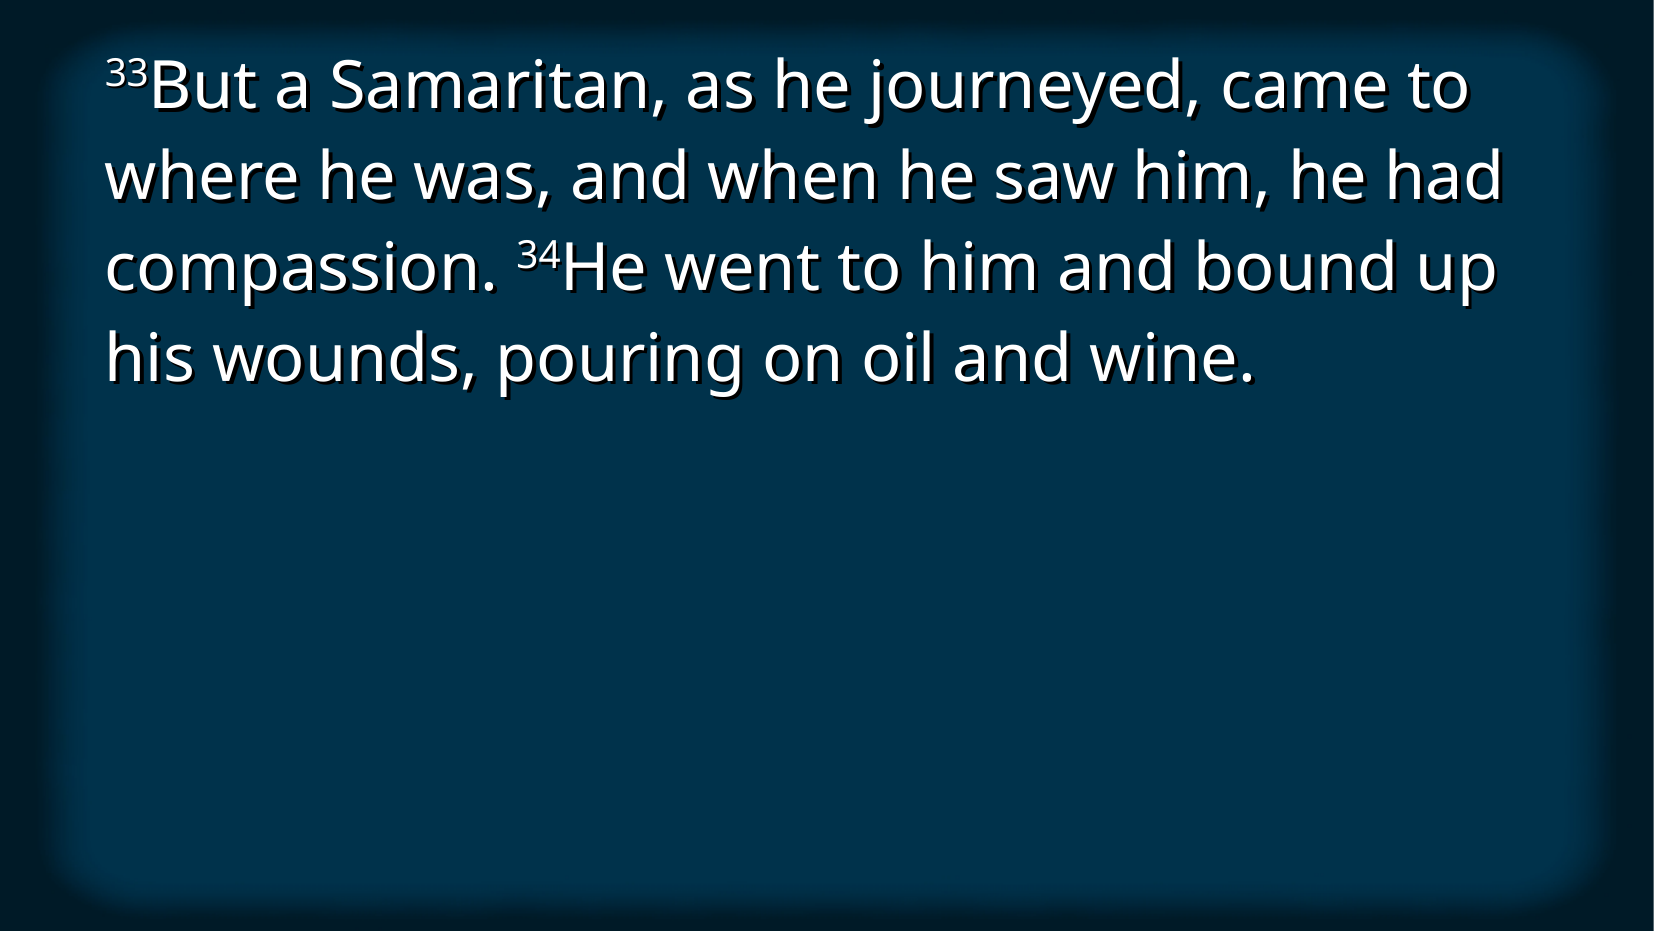

33But a Samaritan, as he journeyed, came to where he was, and when he saw him, he had compassion. 34He went to him and bound up his wounds, pouring on oil and wine.